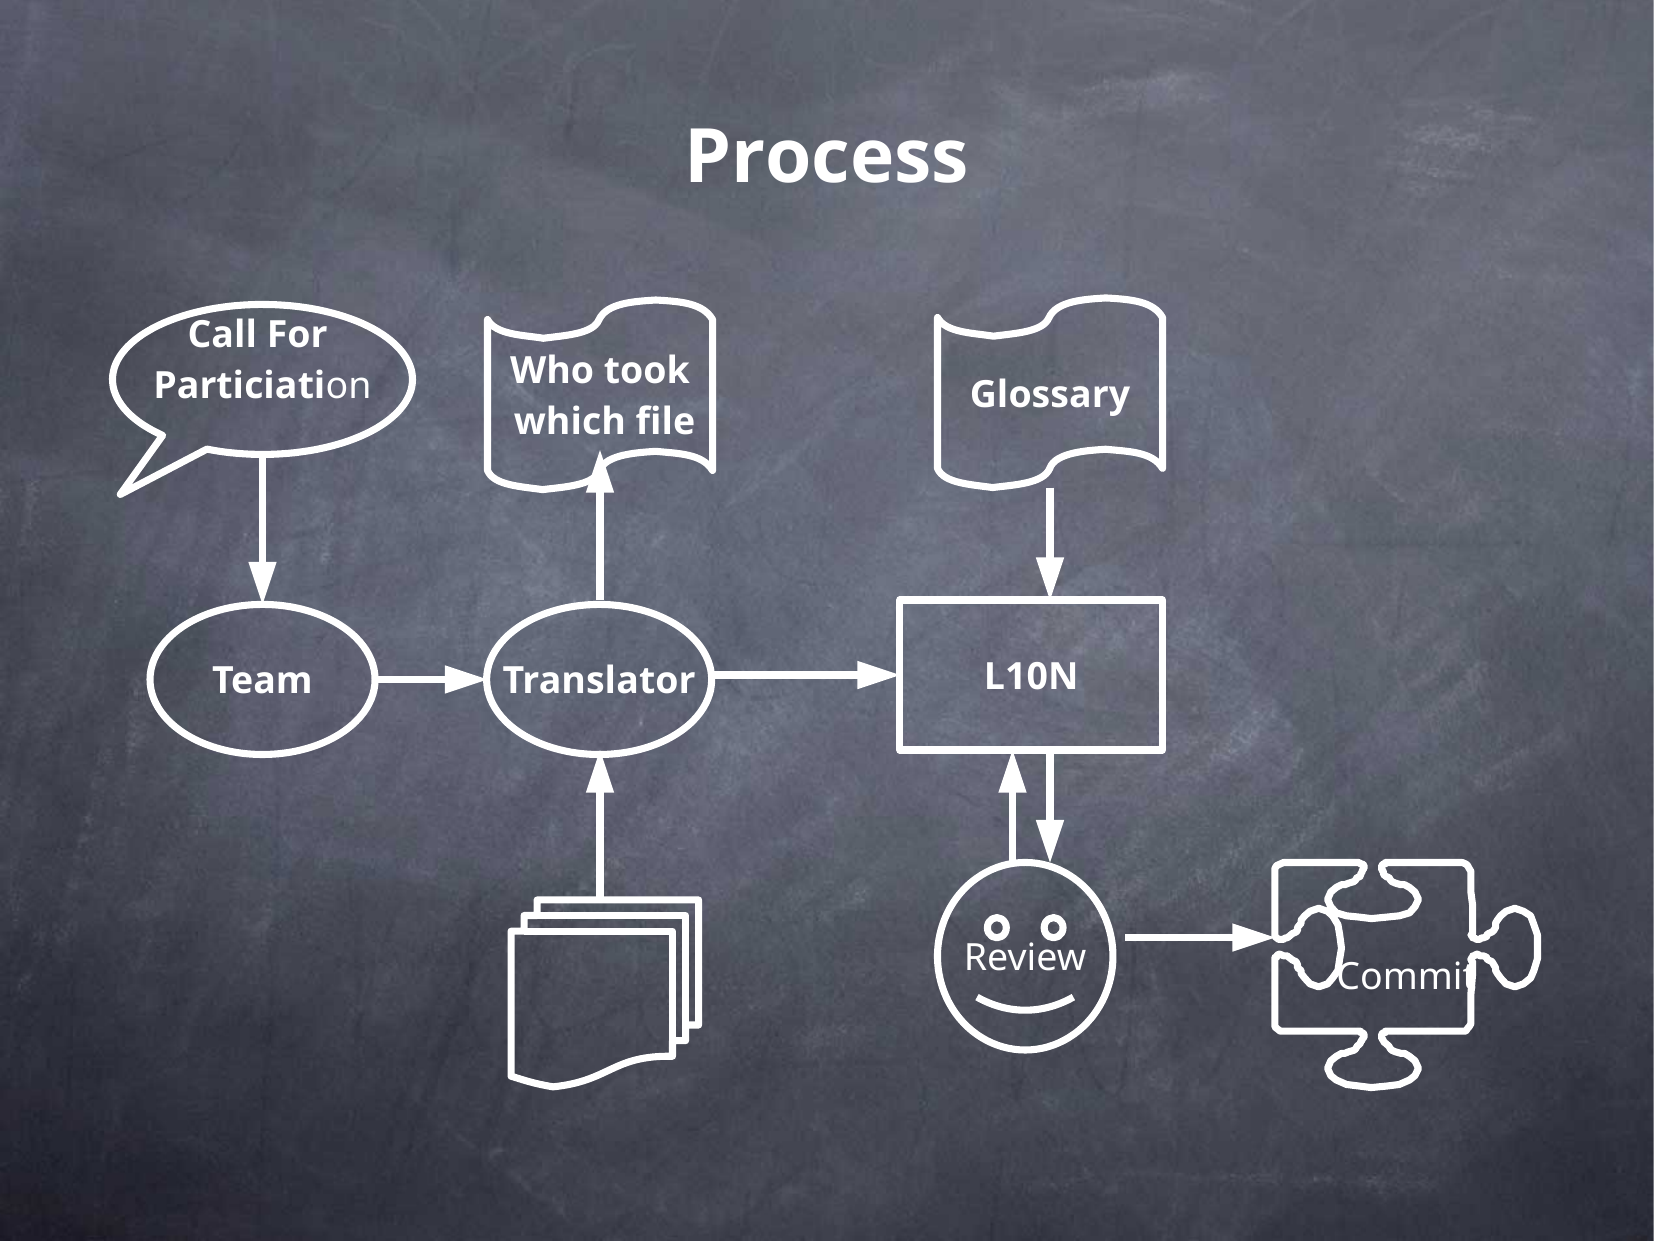

# Process
Glossary
Who took
 which file
Call For
Particiation
L10N
Team
Translator
Review
Commit